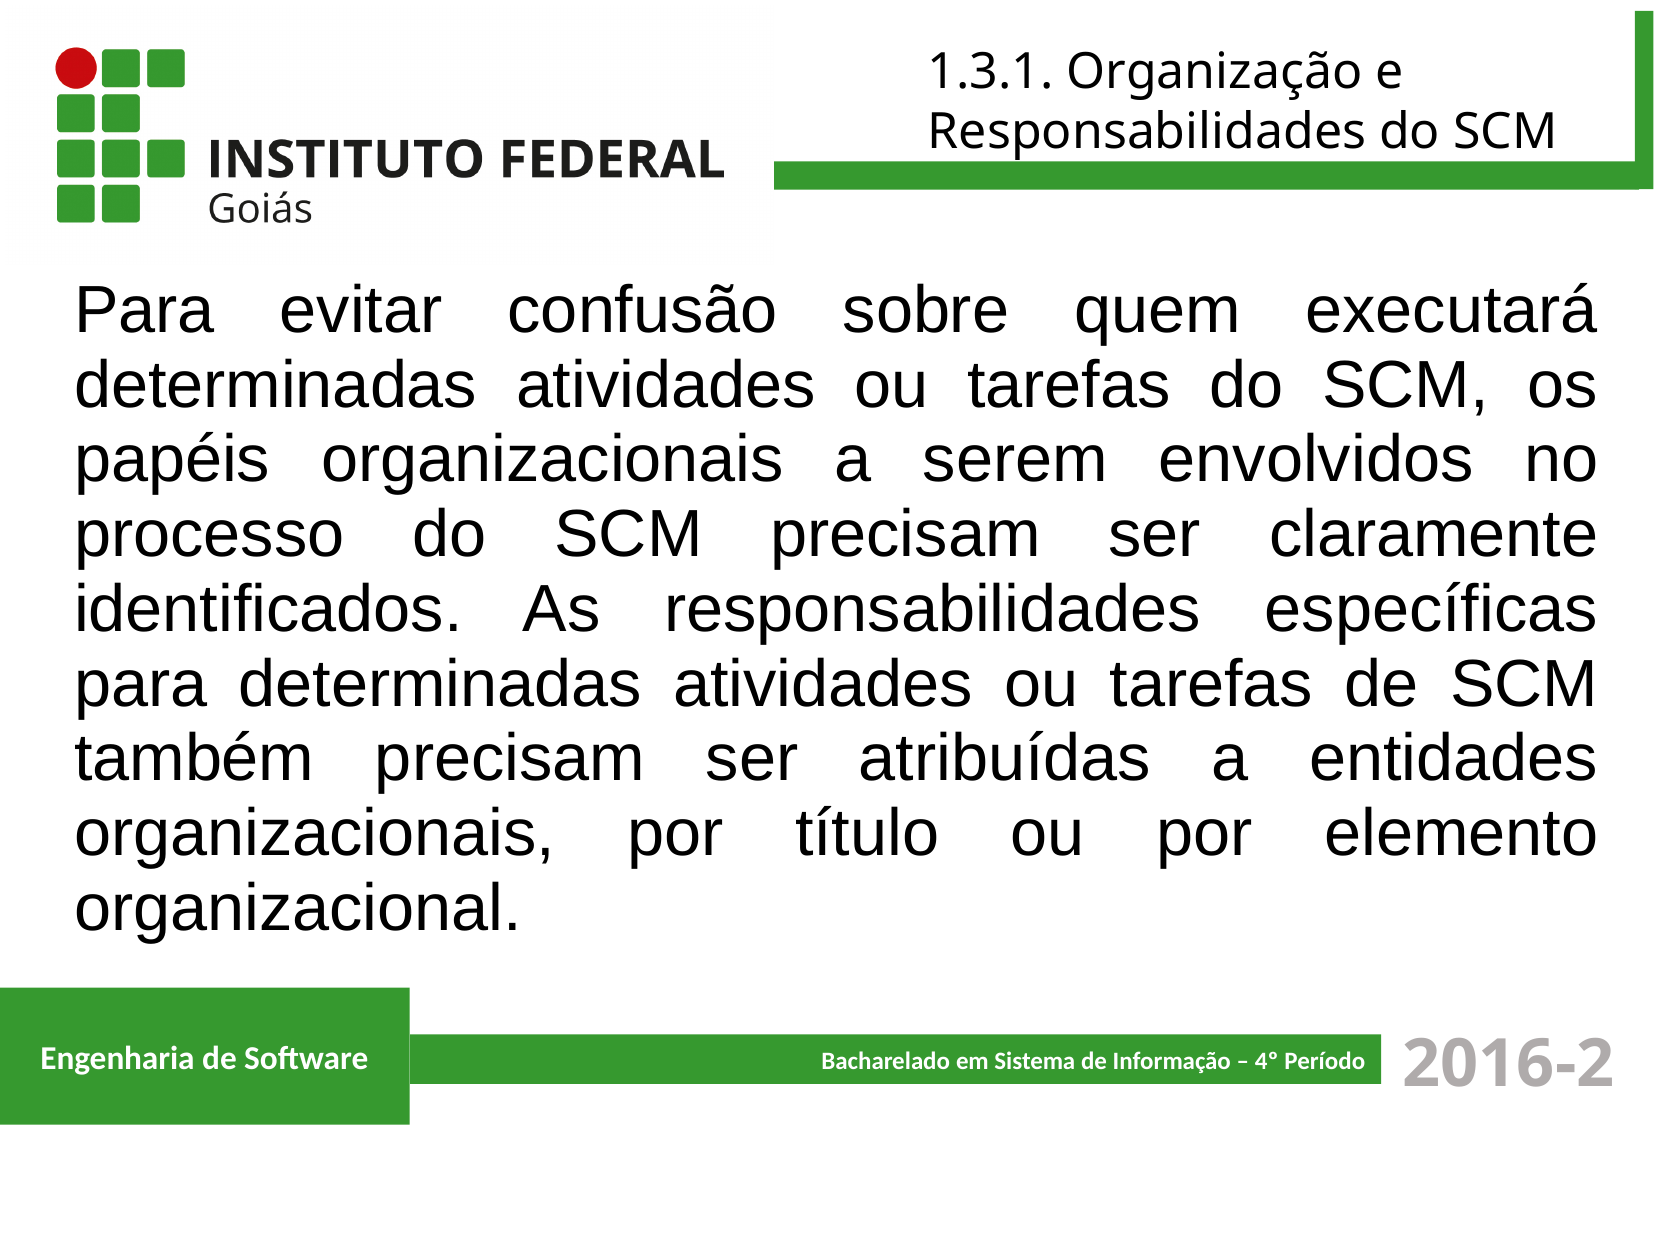

1.3.1. Organização e
Responsabilidades do SCM
Para evitar confusão sobre quem executará determinadas atividades ou tarefas do SCM, os papéis organizacionais a serem envolvidos no processo do SCM precisam ser claramente identificados. As responsabilidades específicas para determinadas atividades ou tarefas de SCM também precisam ser atribuídas a entidades organizacionais, por título ou por elemento organizacional.
Engenharia de Software
2016-2
Bacharelado em Sistema de Informação – 4º Período